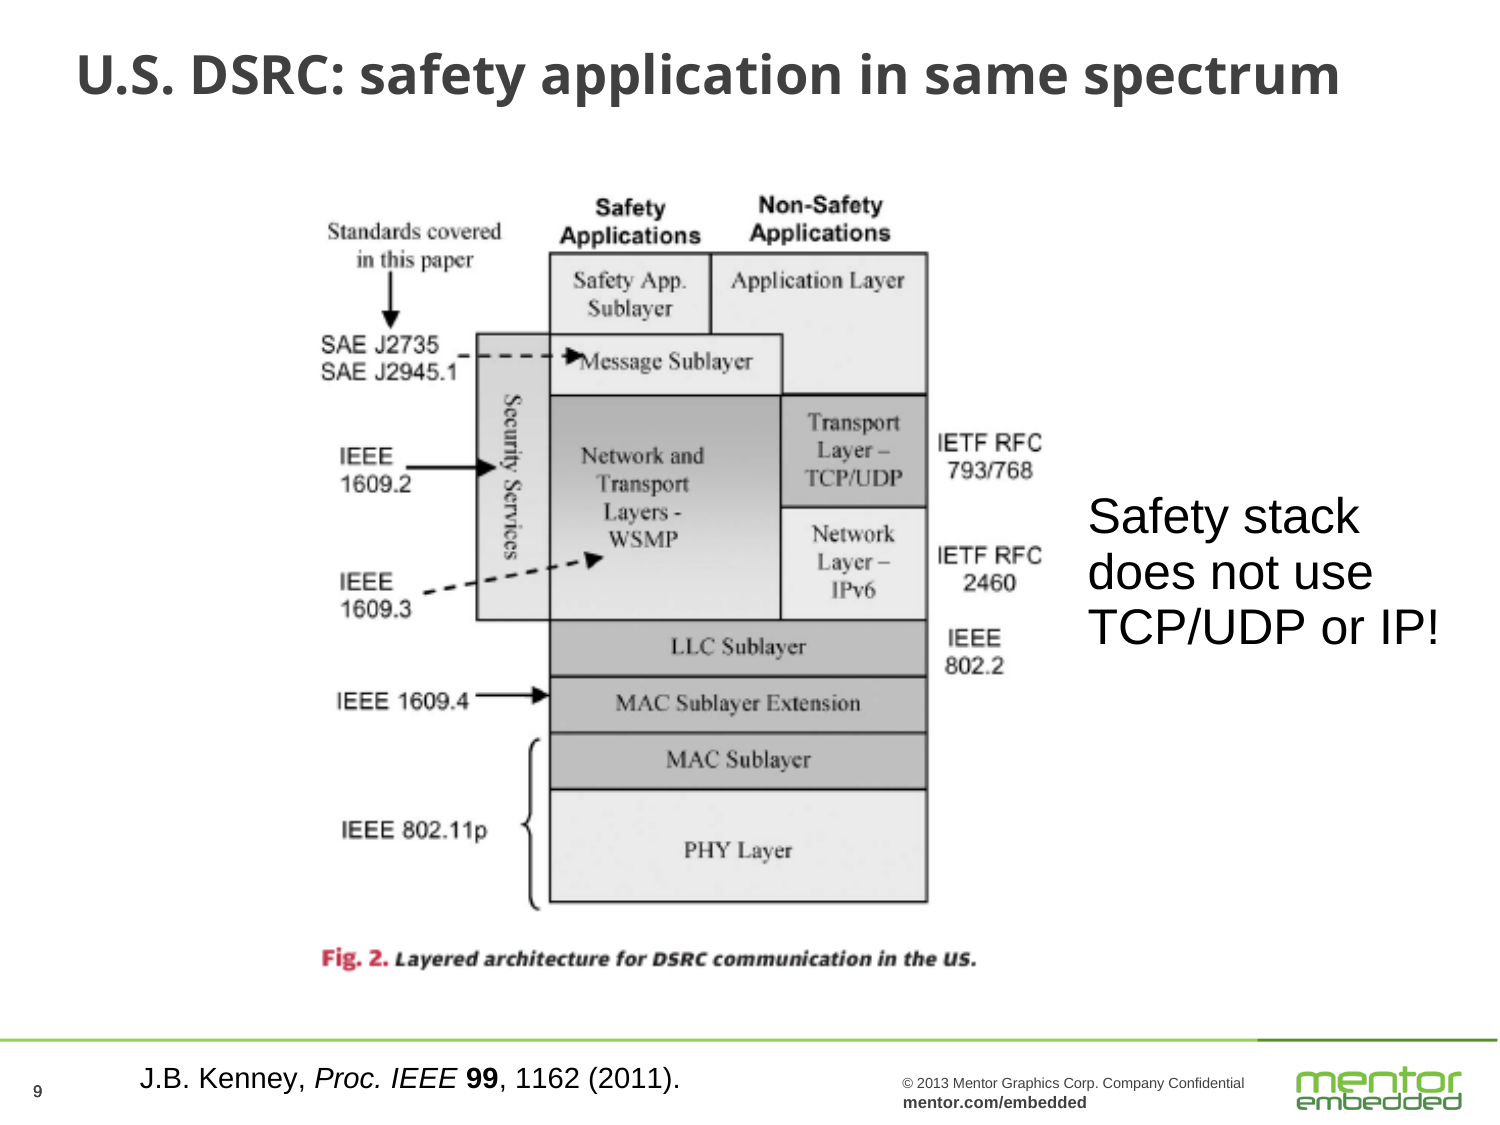

# U.S. DSRC: safety application in same spectrum
Safety stack
does not use
TCP/UDP or IP!
J.B. Kenney, Proc. IEEE 99, 1162 (2011).